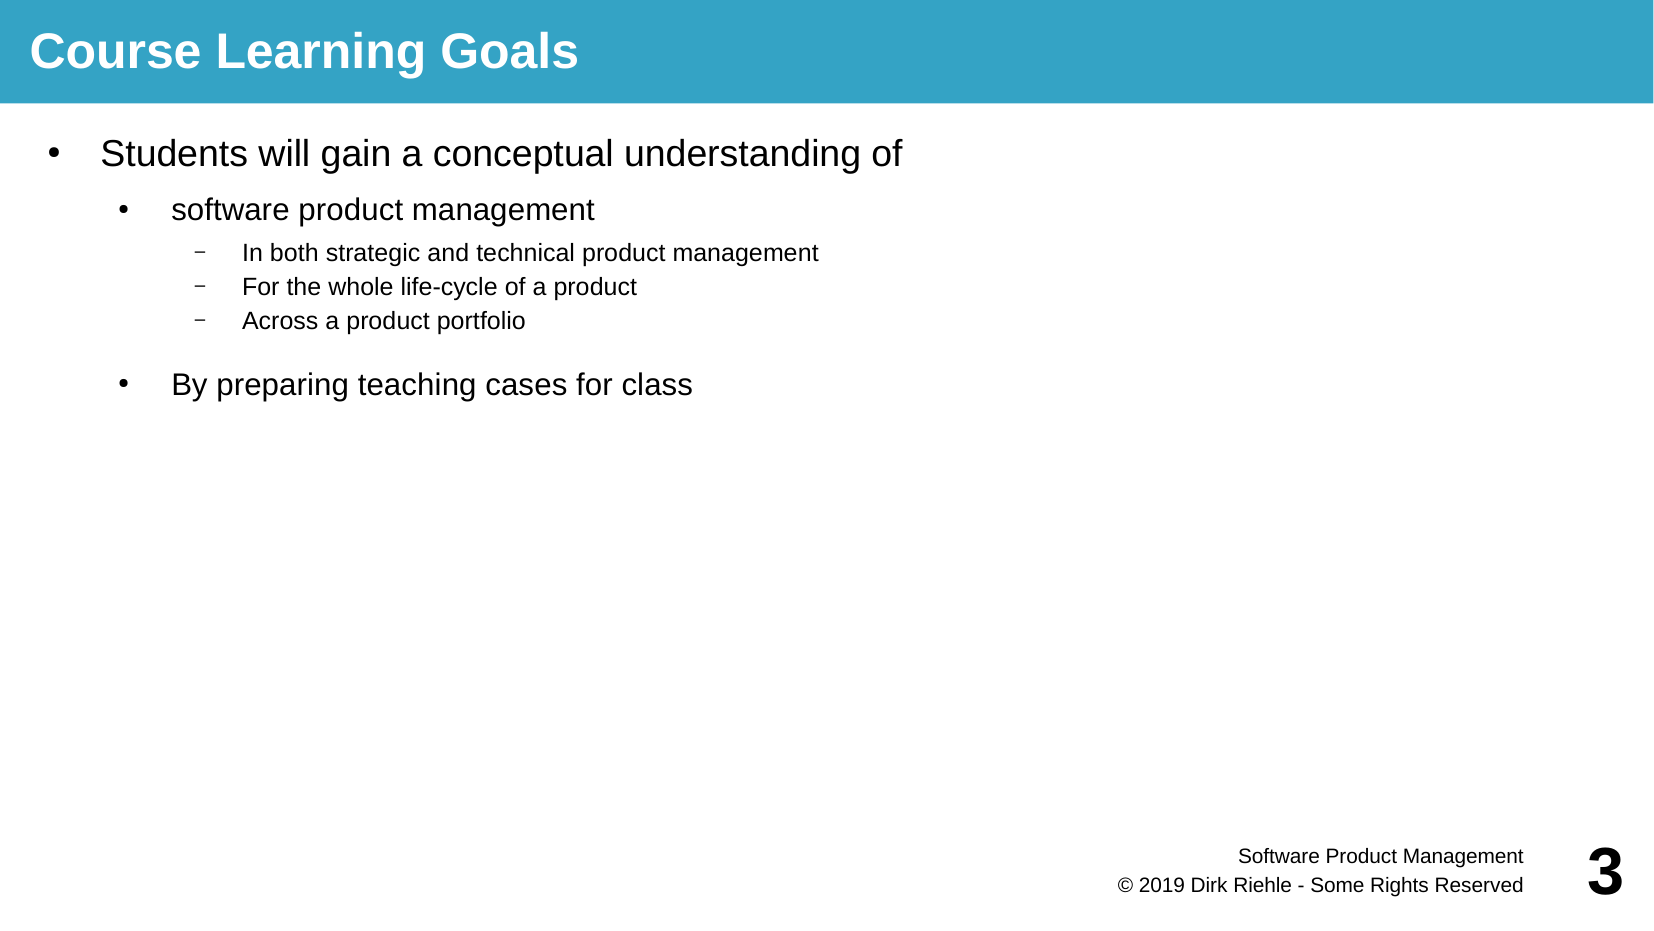

# Course Learning Goals
Students will gain a conceptual understanding of
software product management
In both strategic and technical product management
For the whole life-cycle of a product
Across a product portfolio
By preparing teaching cases for class
Software Product Management
3
© 2019 Dirk Riehle - Some Rights Reserved